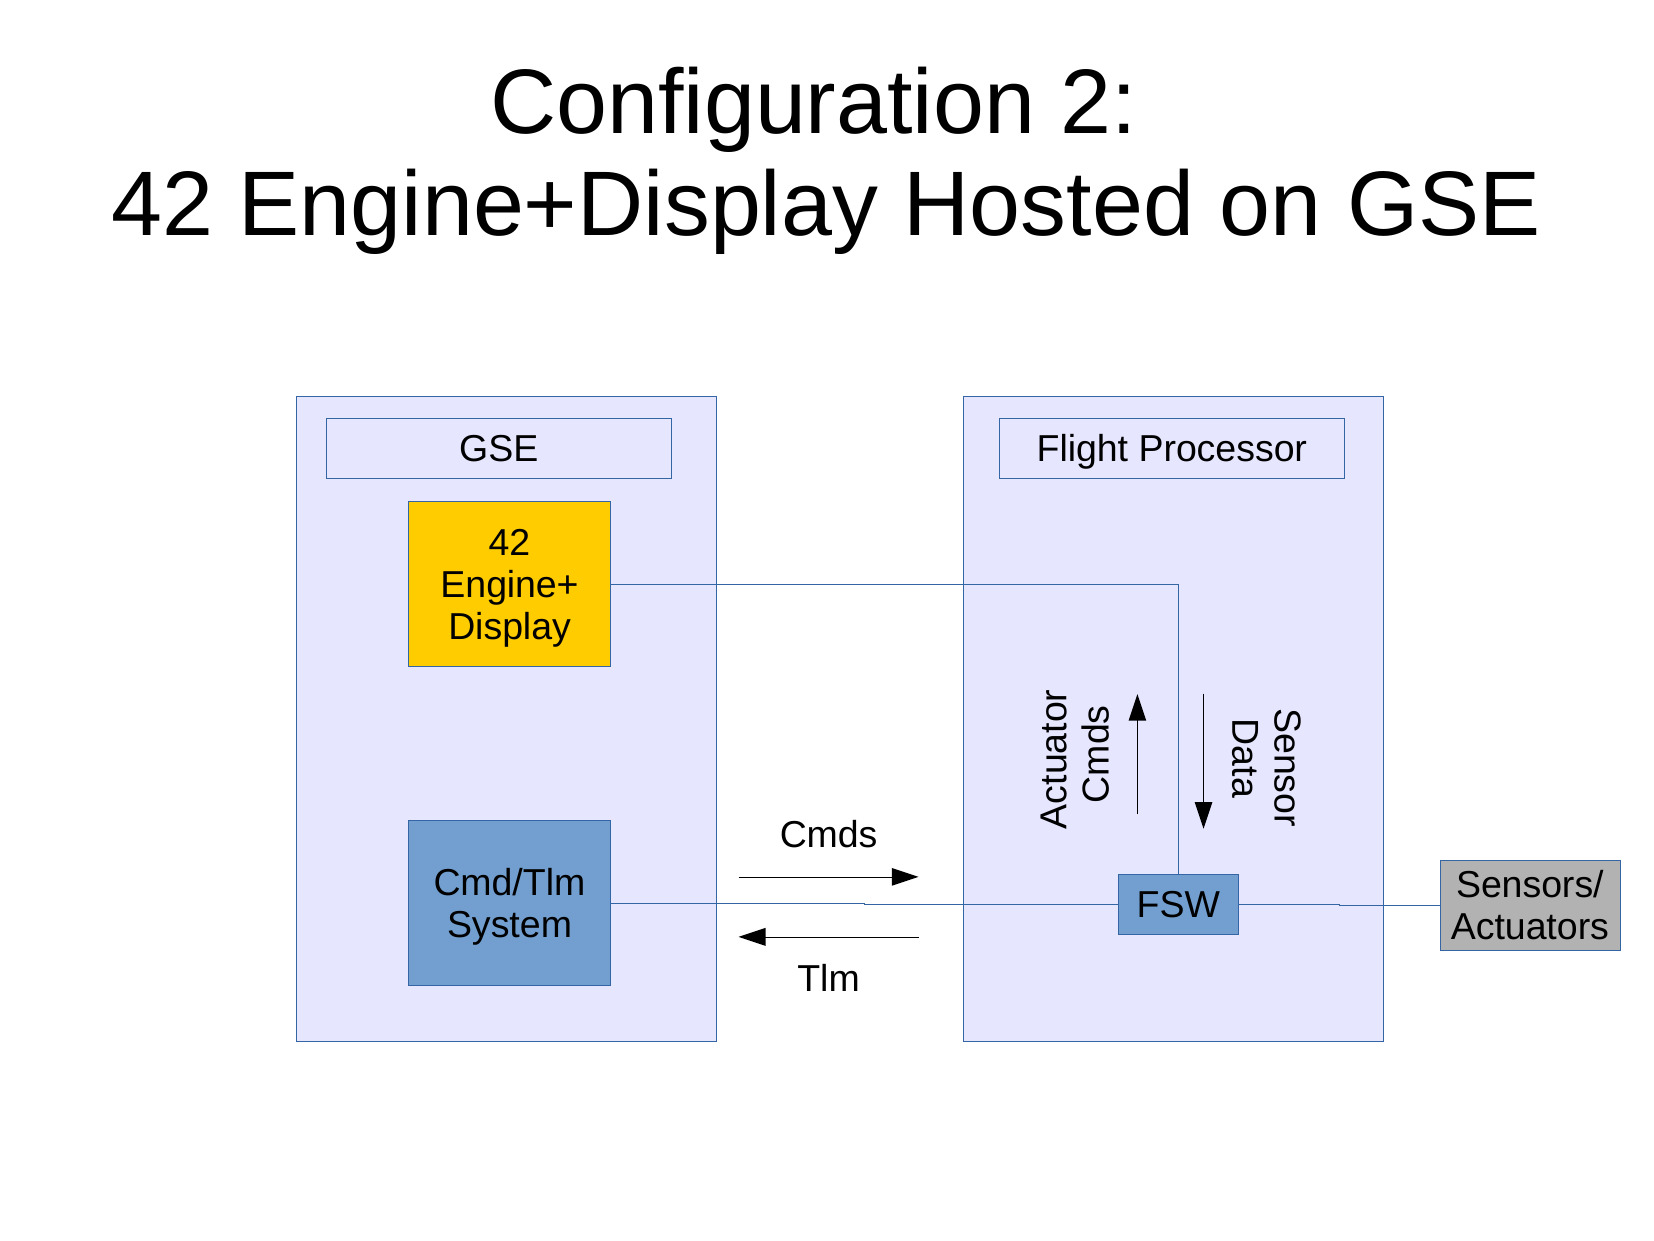

# Configuration 2: 42 Engine+Display Hosted on GSE
GSE
Flight Processor
42
Engine+
Display
Sensor
 Data
Actuator
Cmds
Cmd/Tlm
System
Sensors/
Actuators
FSW
Cmds
Tlm